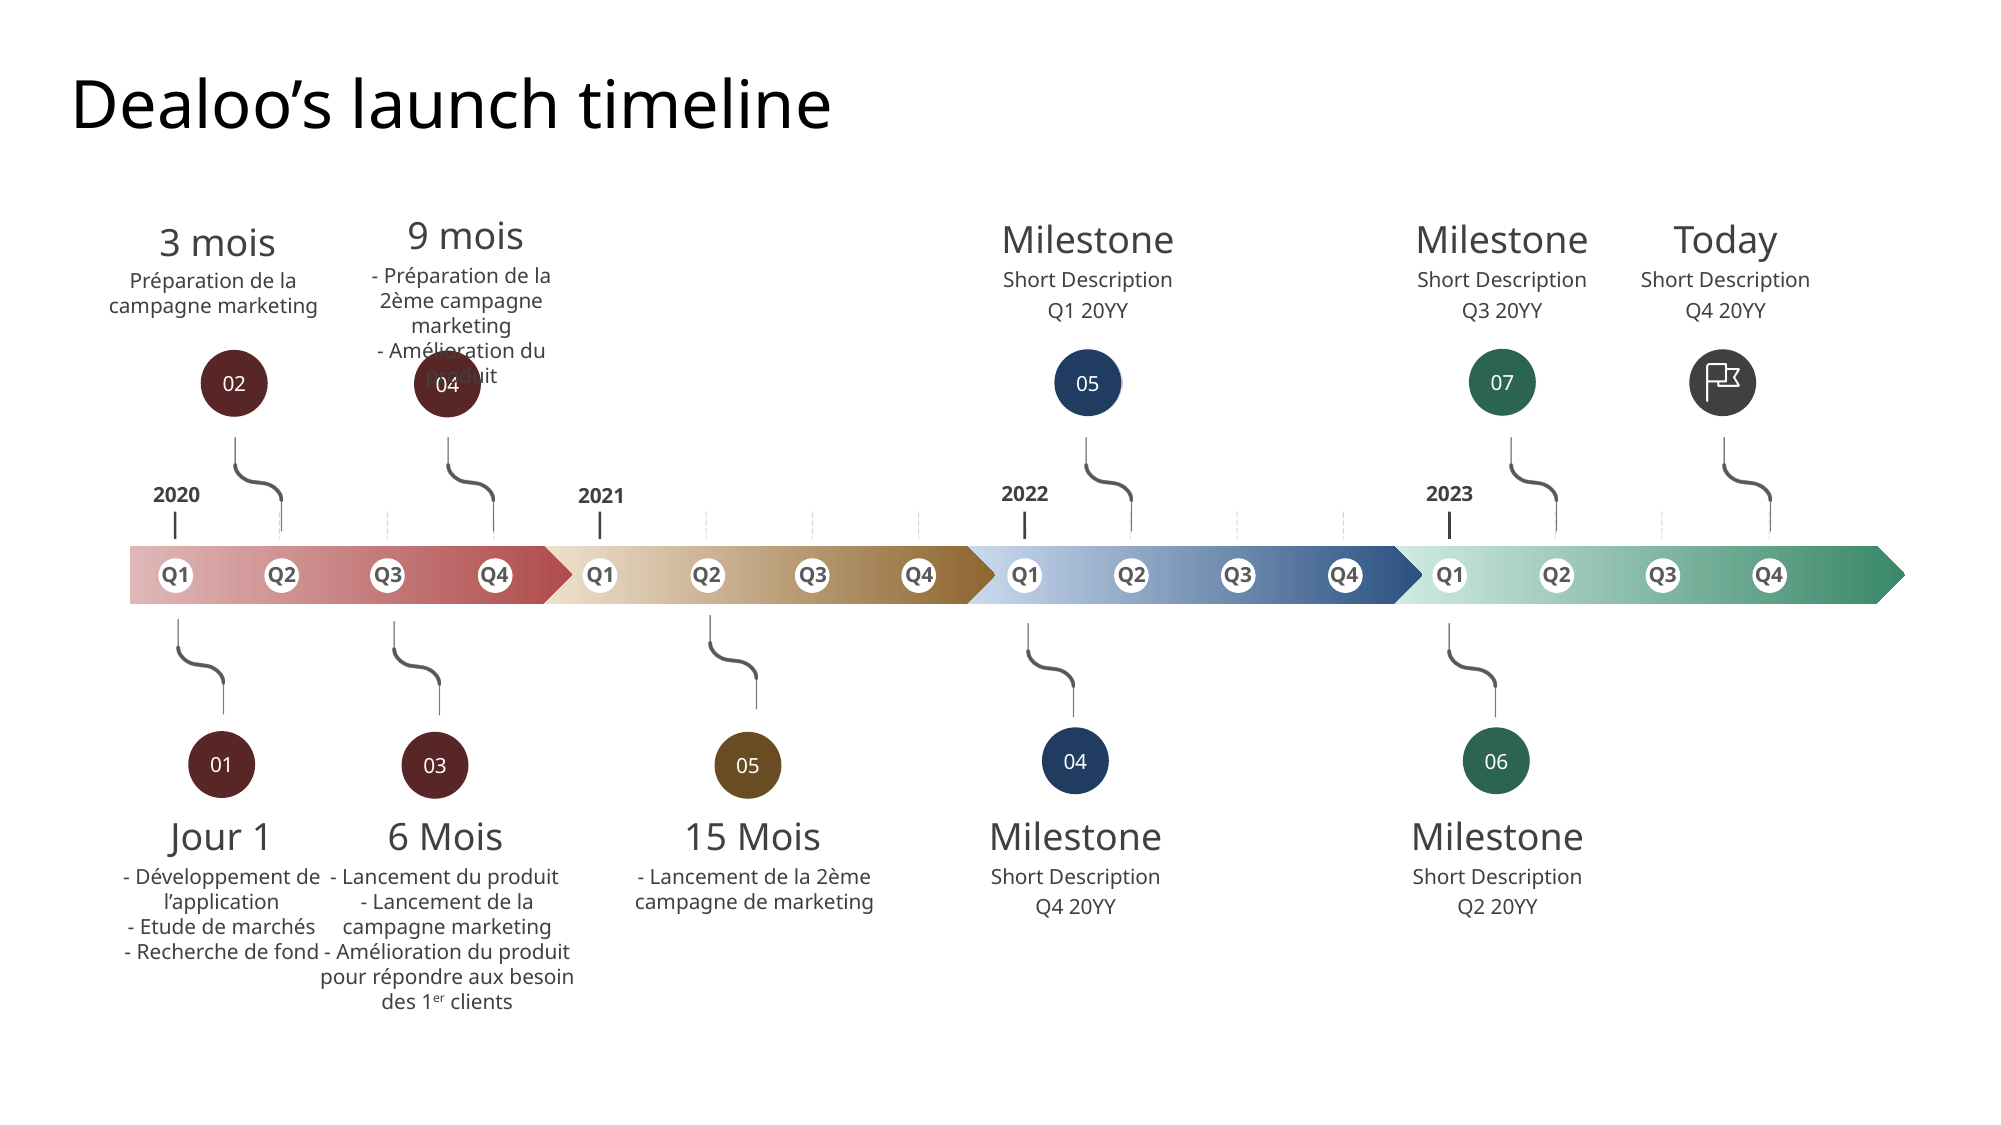

# Dealoo’s launch timeline
9 mois
- Préparation de la 2ème campagne marketing
- Amélioration du produit
Milestone
Short Description
Q1 20YY
Milestone
Short Description
Q3 20YY
Today
Short Description
Q4 20YY
3 mois
Préparation de la campagne marketing
07
05
02
04
2022
2023
2020
2021
Q1
Q2
Q3
Q4
Q1
Q2
Q3
Q4
Q1
Q2
Q3
Q4
Q1
Q2
Q3
Q4
04
06
01
03
05
15 Mois
- Lancement de la 2ème campagne de marketing
Jour 1
- Développement de l’application
- Etude de marchés
- Recherche de fond
6 Mois
- Lancement du produit
- Lancement de la campagne marketing
- Amélioration du produit pour répondre aux besoin des 1er clients
Milestone
Short Description
Q4 20YY
Milestone
Short Description
Q2 20YY